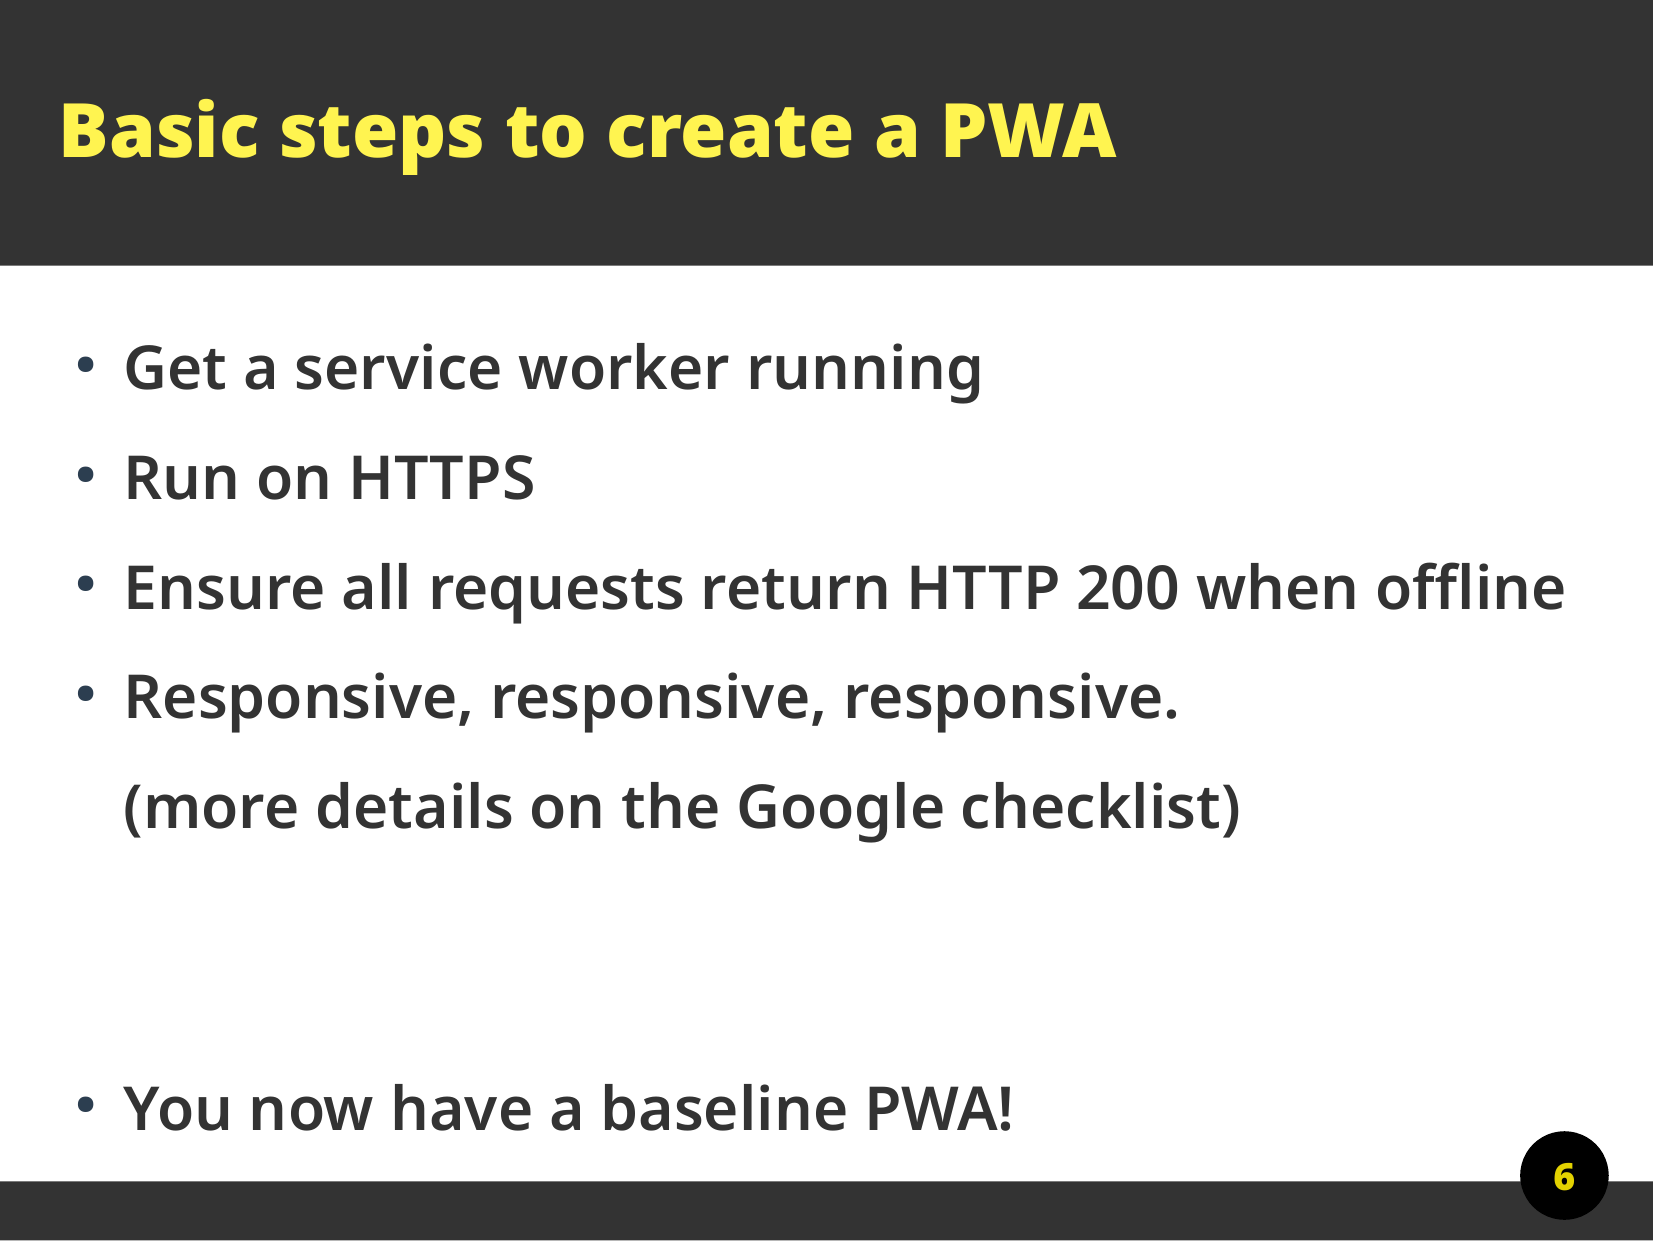

# Basic steps to create a PWA
Get a service worker running
Run on HTTPS
Ensure all requests return HTTP 200 when offline
Responsive, responsive, responsive.
(more details on the Google checklist)
You now have a baseline PWA!
6